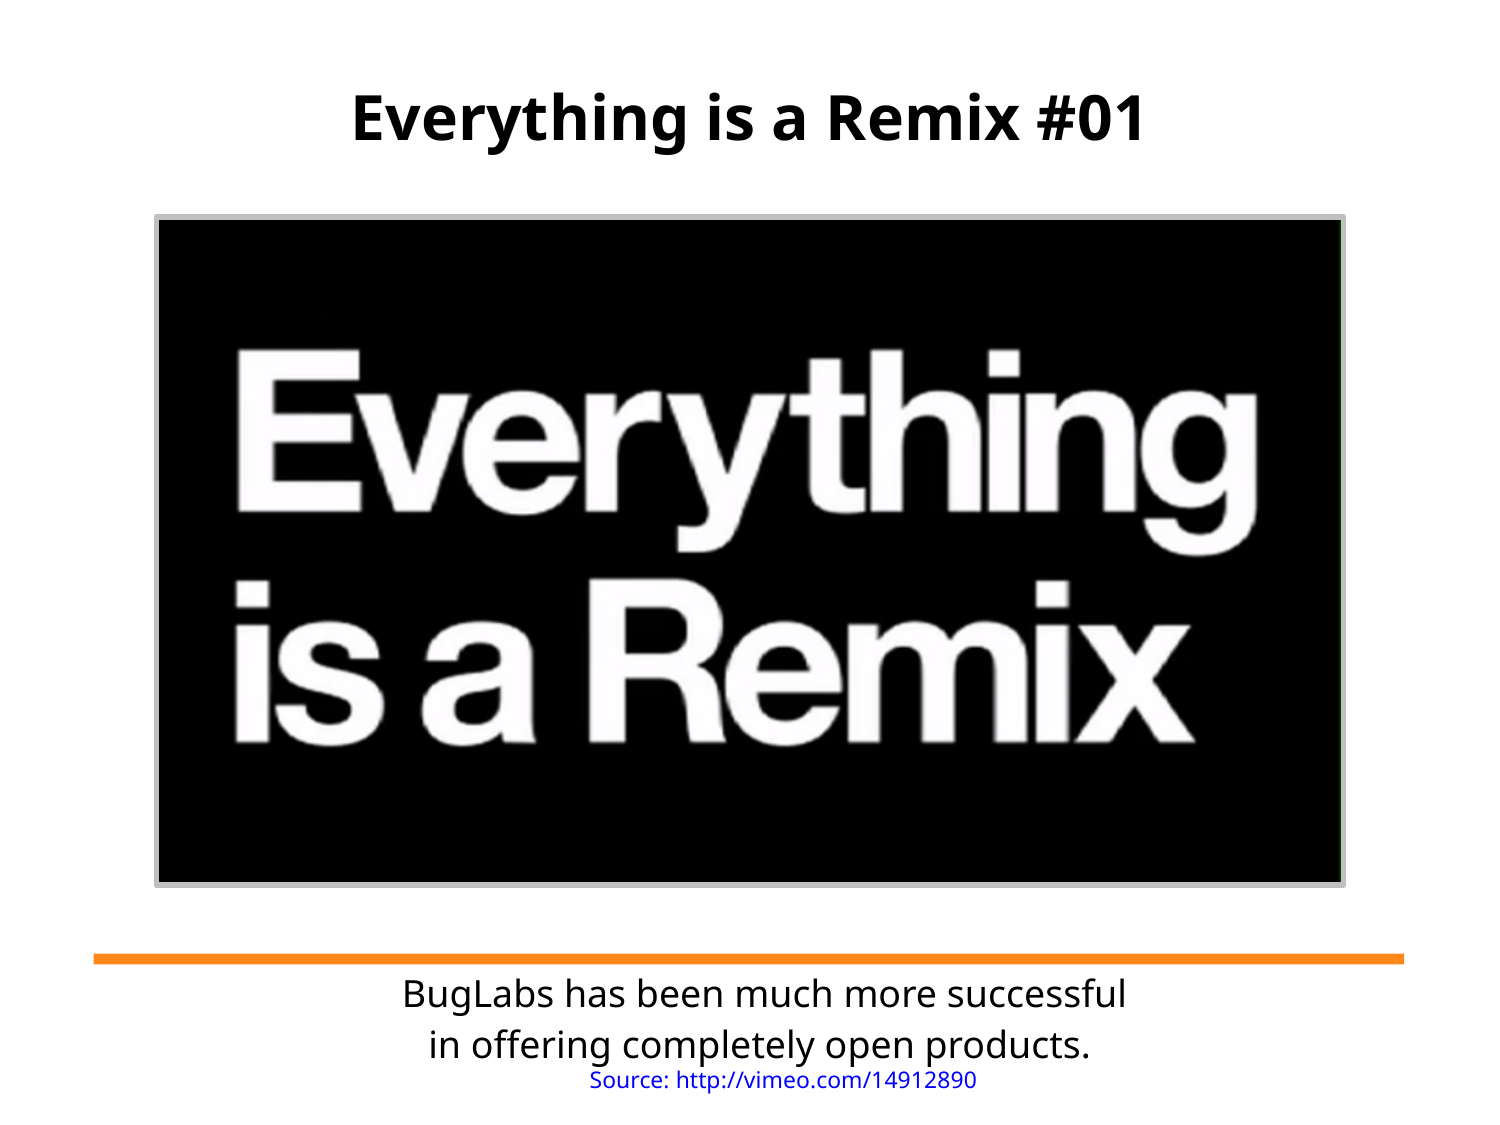

# Everything is a Remix #01
BugLabs has been much more successful in offering completely open products.
Source: http://vimeo.com/14912890